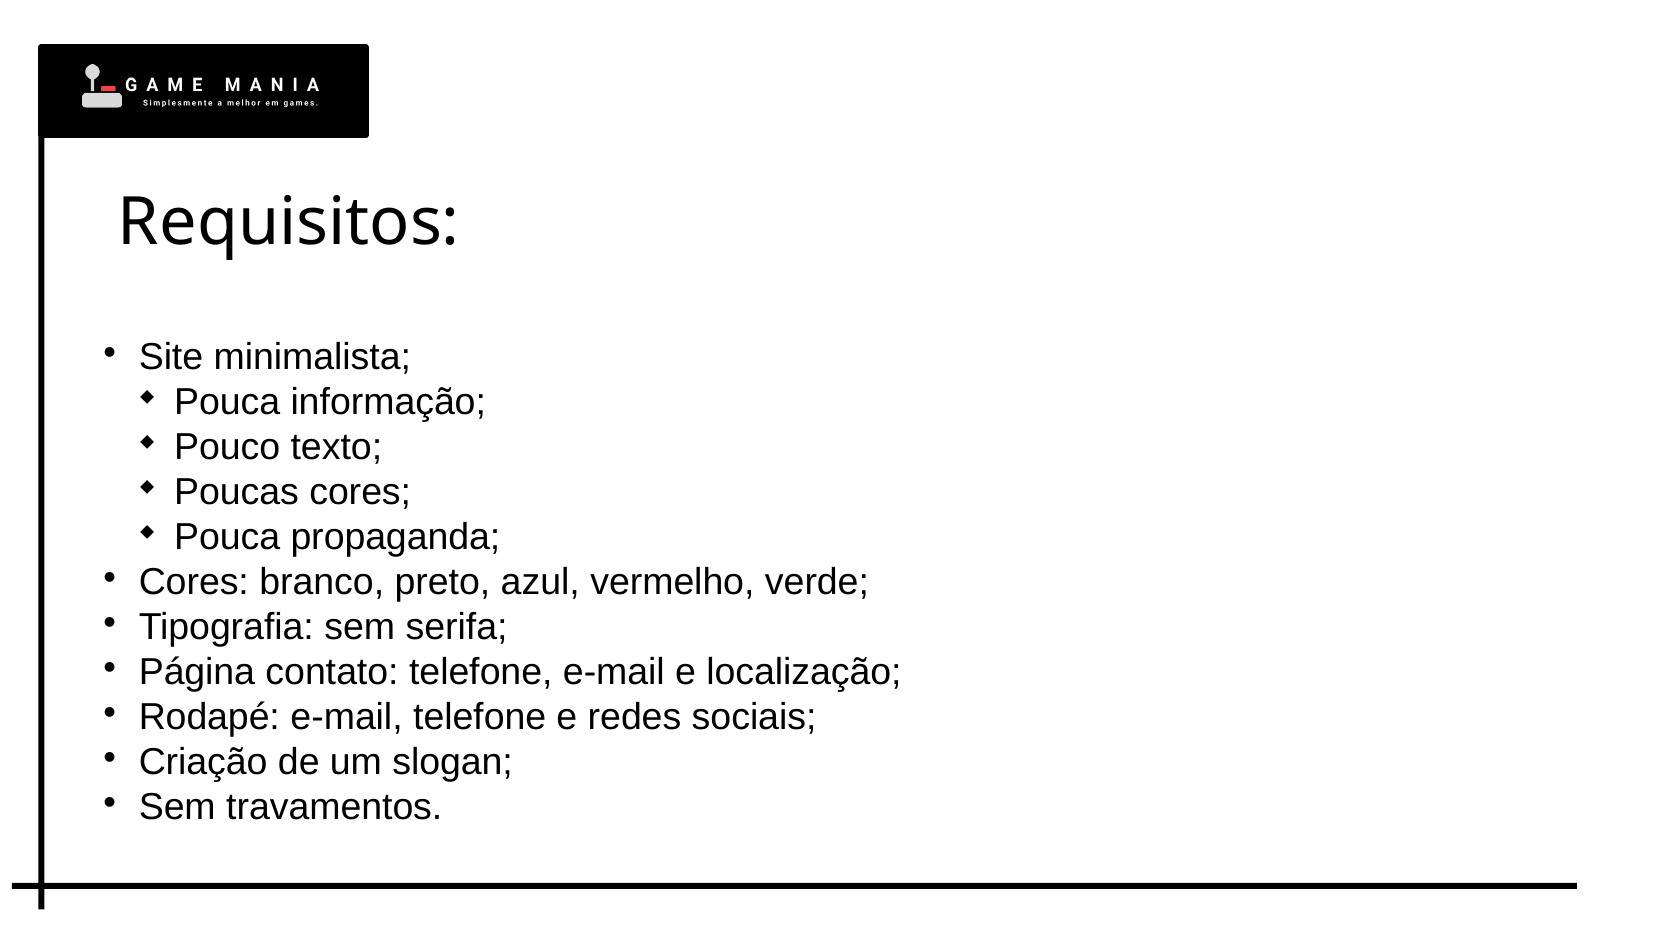

# Requisitos:
Site minimalista;
Pouca informação;
Pouco texto;
Poucas cores;
Pouca propaganda;
Cores: branco, preto, azul, vermelho, verde;
Tipografia: sem serifa;
Página contato: telefone, e-mail e localização;
Rodapé: e-mail, telefone e redes sociais;
Criação de um slogan;
Sem travamentos.